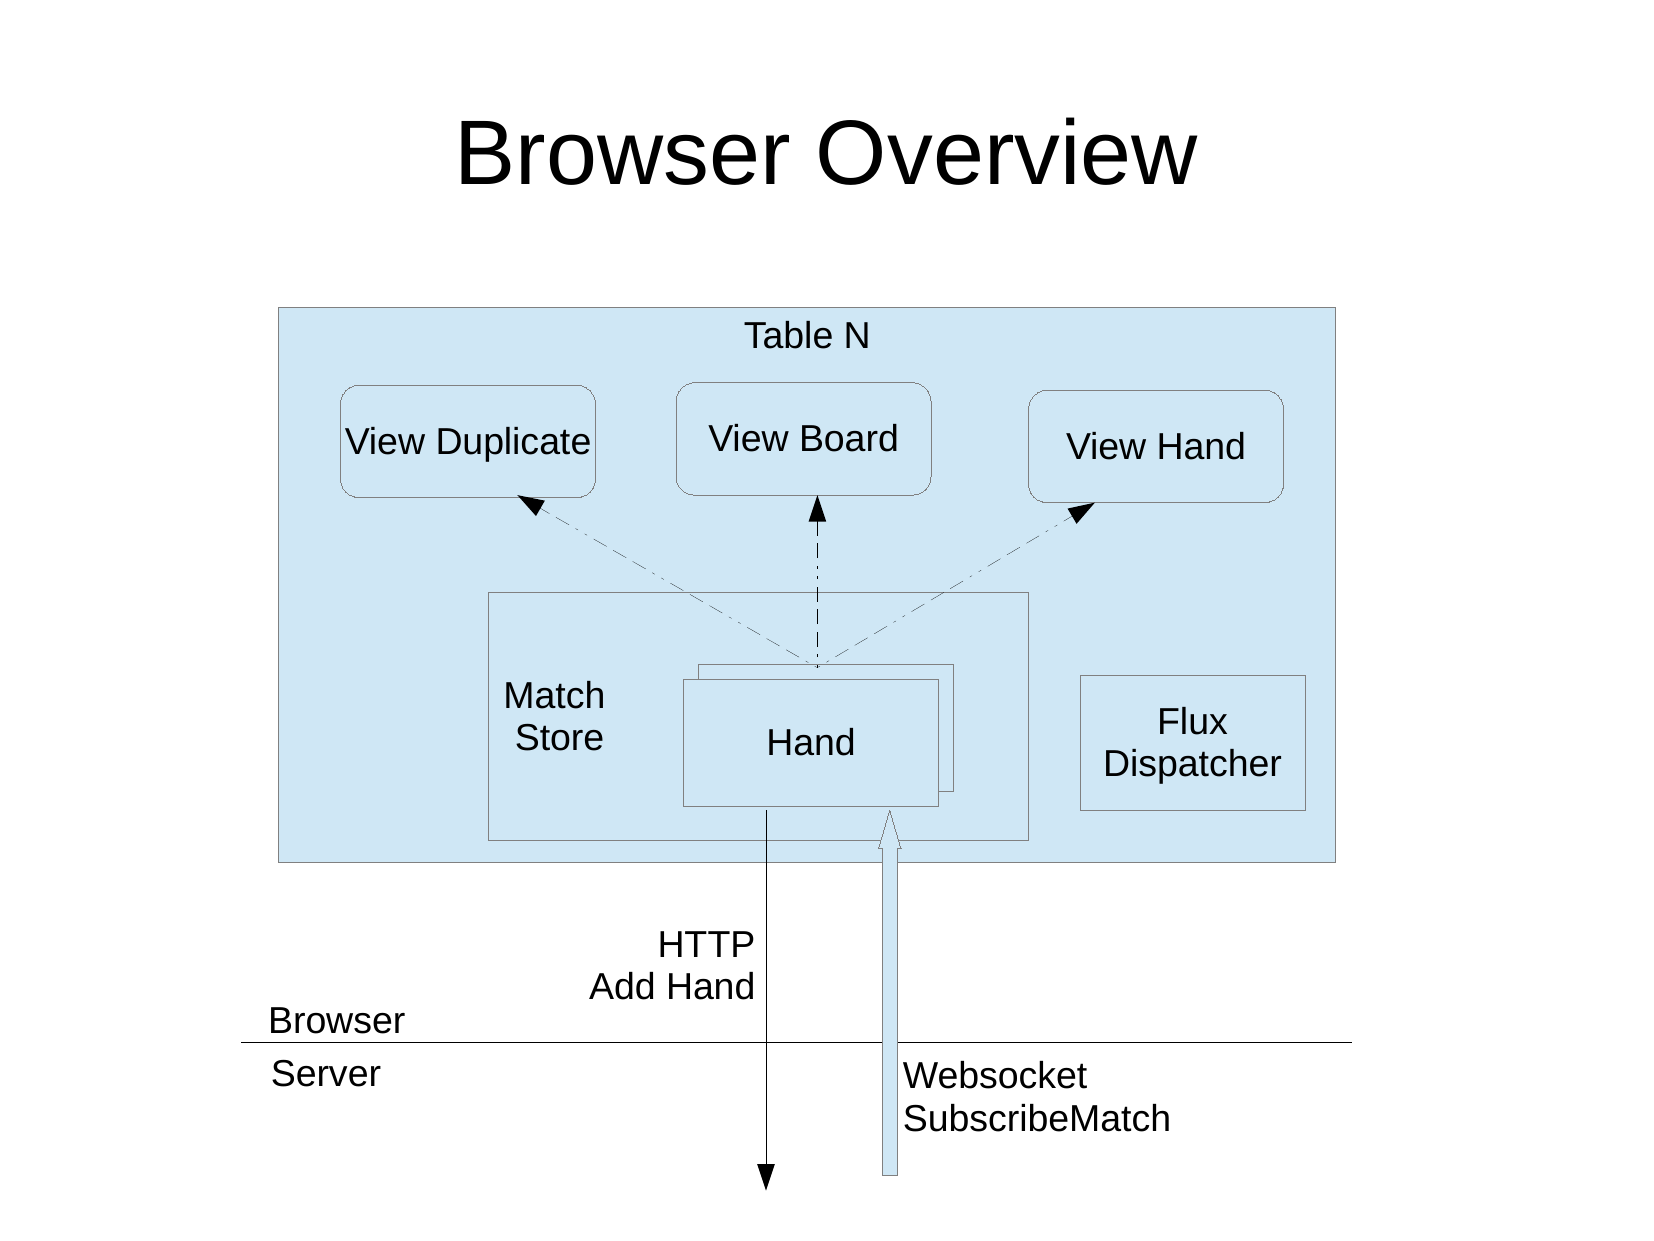

# Browser Overview
Table N
View Board
View Duplicate
View Hand
Match
Store
Hand
Flux Dispatcher
Hand
HTTP
Add Hand
Browser
Server
Websocket
SubscribeMatch